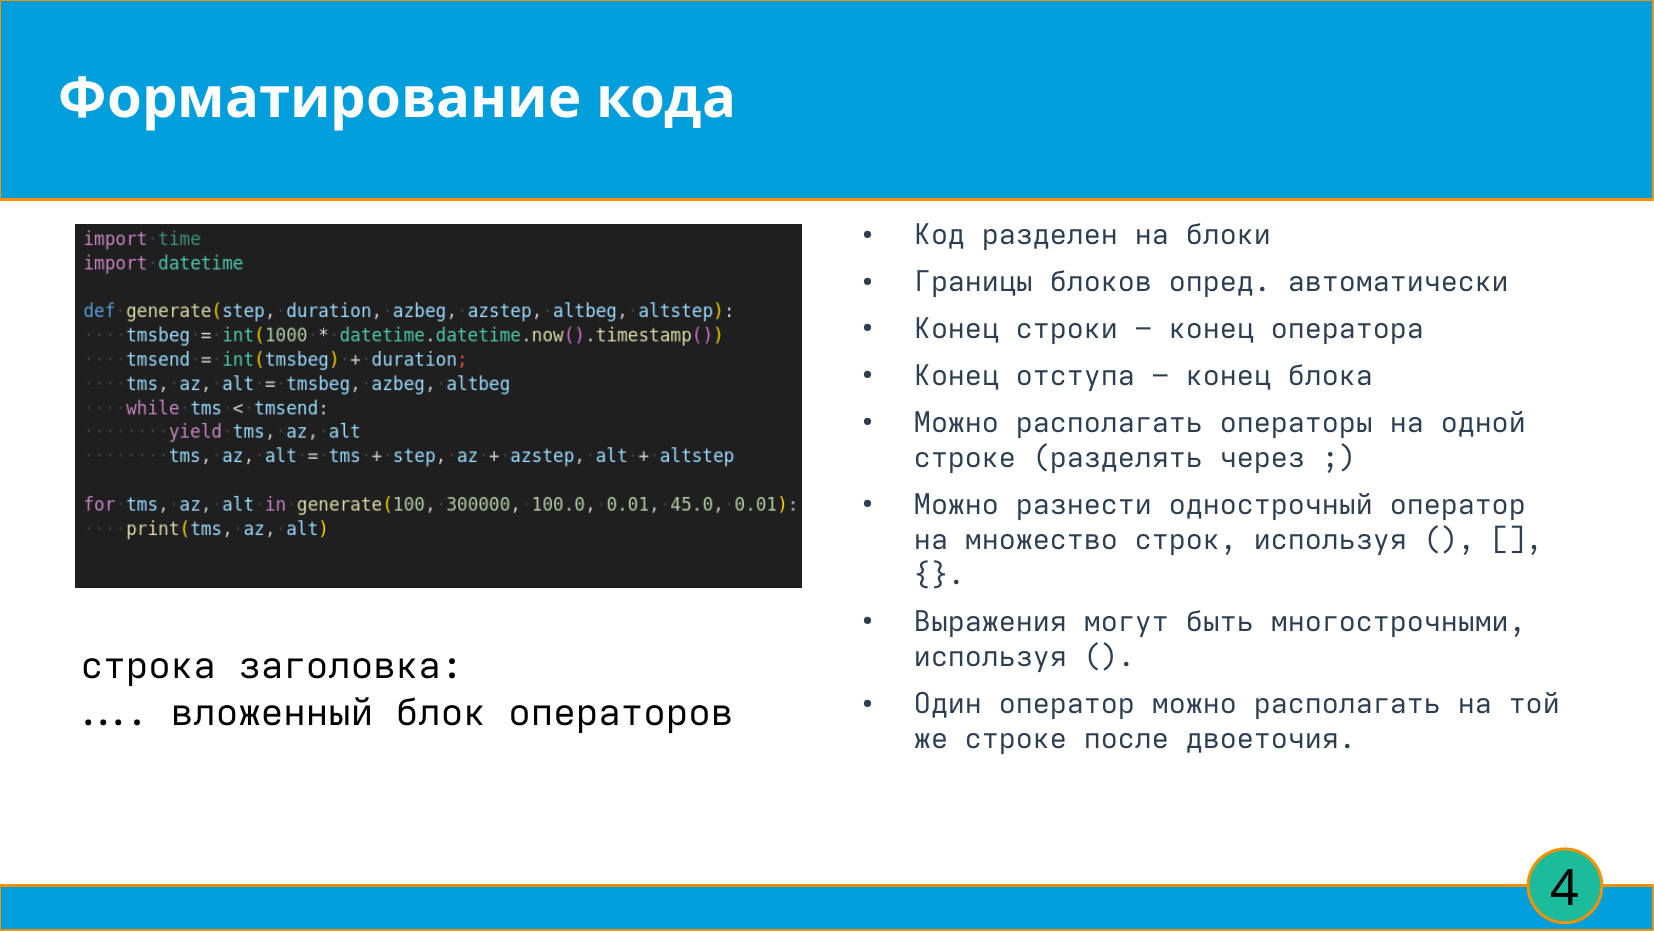

# Форматирование кода
Код разделен на блоки
Границы блоков опред. автоматически
Конец строки – конец оператора
Конец отступа – конец блока
Можно располагать операторы на одной строке (разделять через ;)
Можно разнести однострочный оператор на множество строк, используя (), [], {}.
Выражения могут быть многострочными, используя ().
Один оператор можно располагать на той же строке после двоеточия.
строка заголовка:
…. вложенный блок операторов